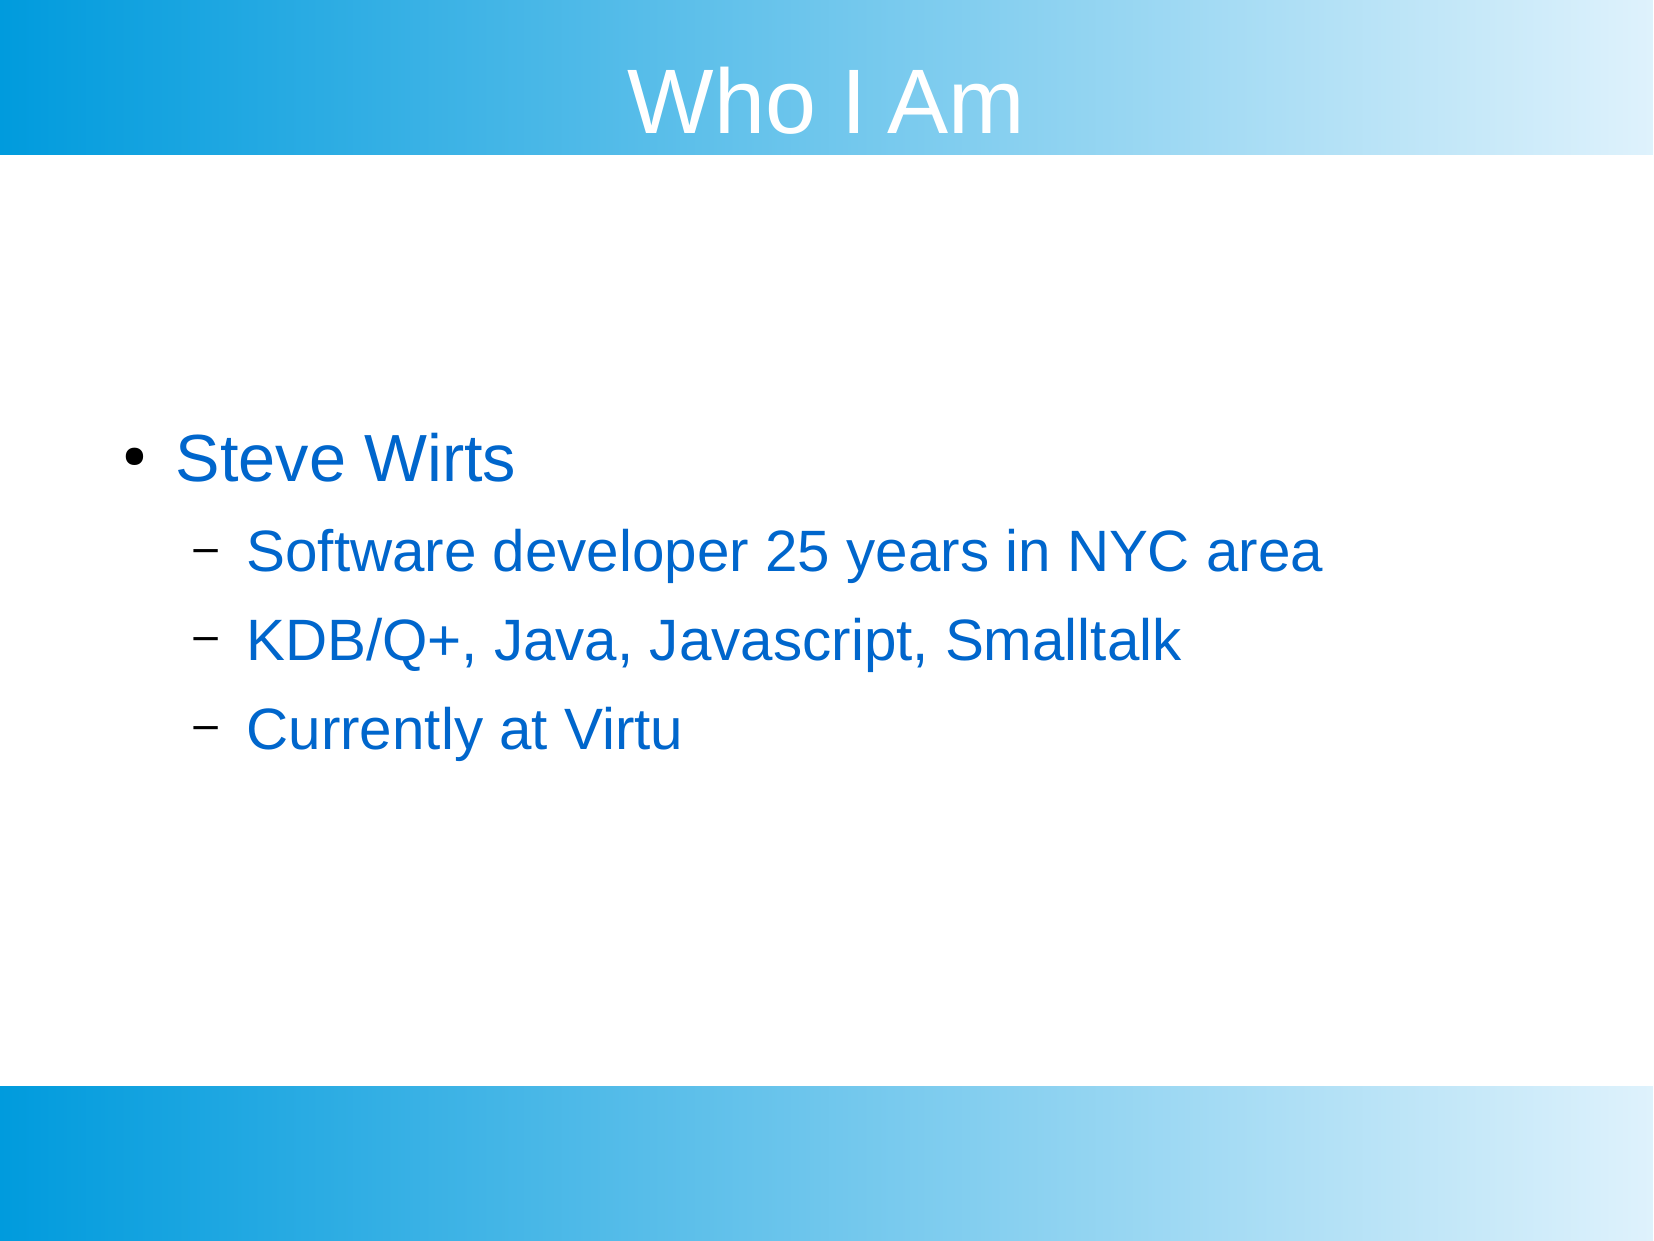

# Who I Am
Steve Wirts
Software developer 25 years in NYC area
KDB/Q+, Java, Javascript, Smalltalk
Currently at Virtu